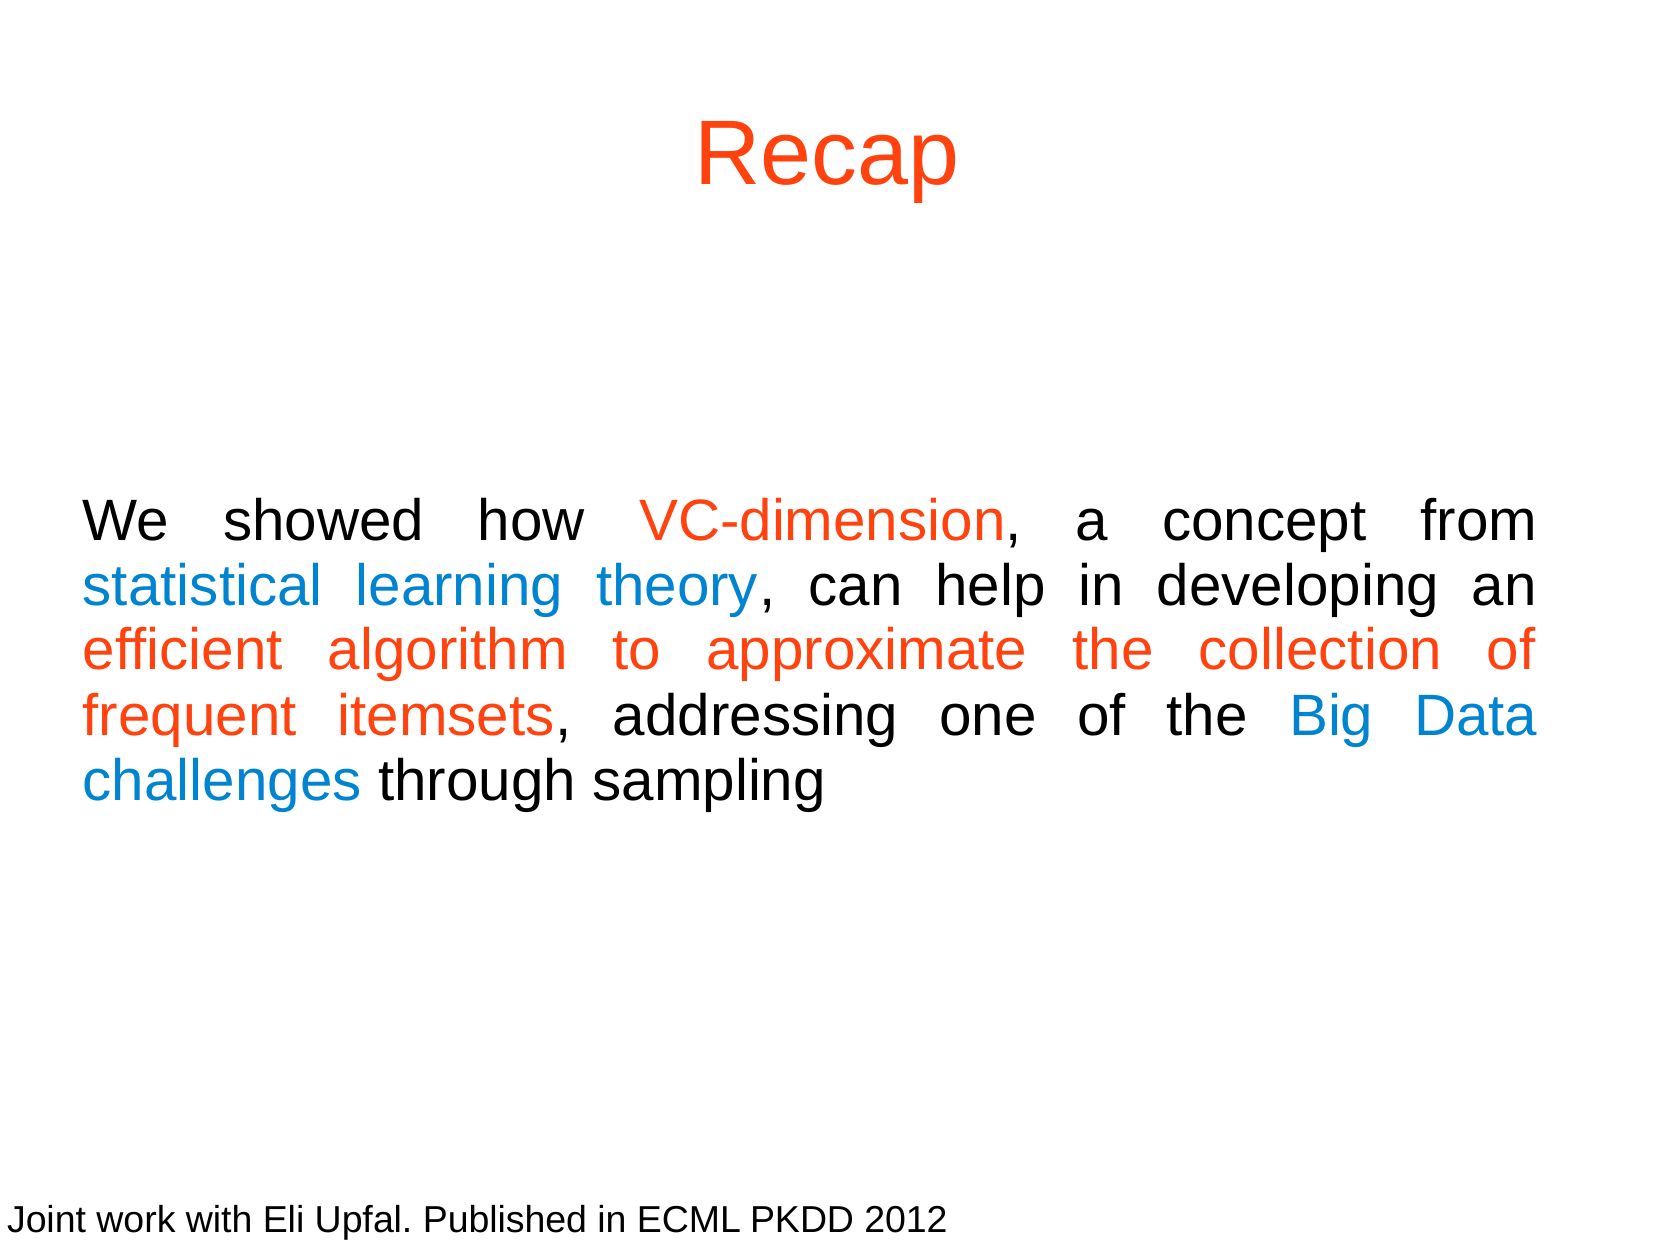

# Recap
We showed how VC-dimension, a concept from statistical learning theory, can help in developing an efficient algorithm to approximate the collection of frequent itemsets, addressing one of the Big Data challenges through sampling
Joint work with Eli Upfal. Published in ECML PKDD 2012